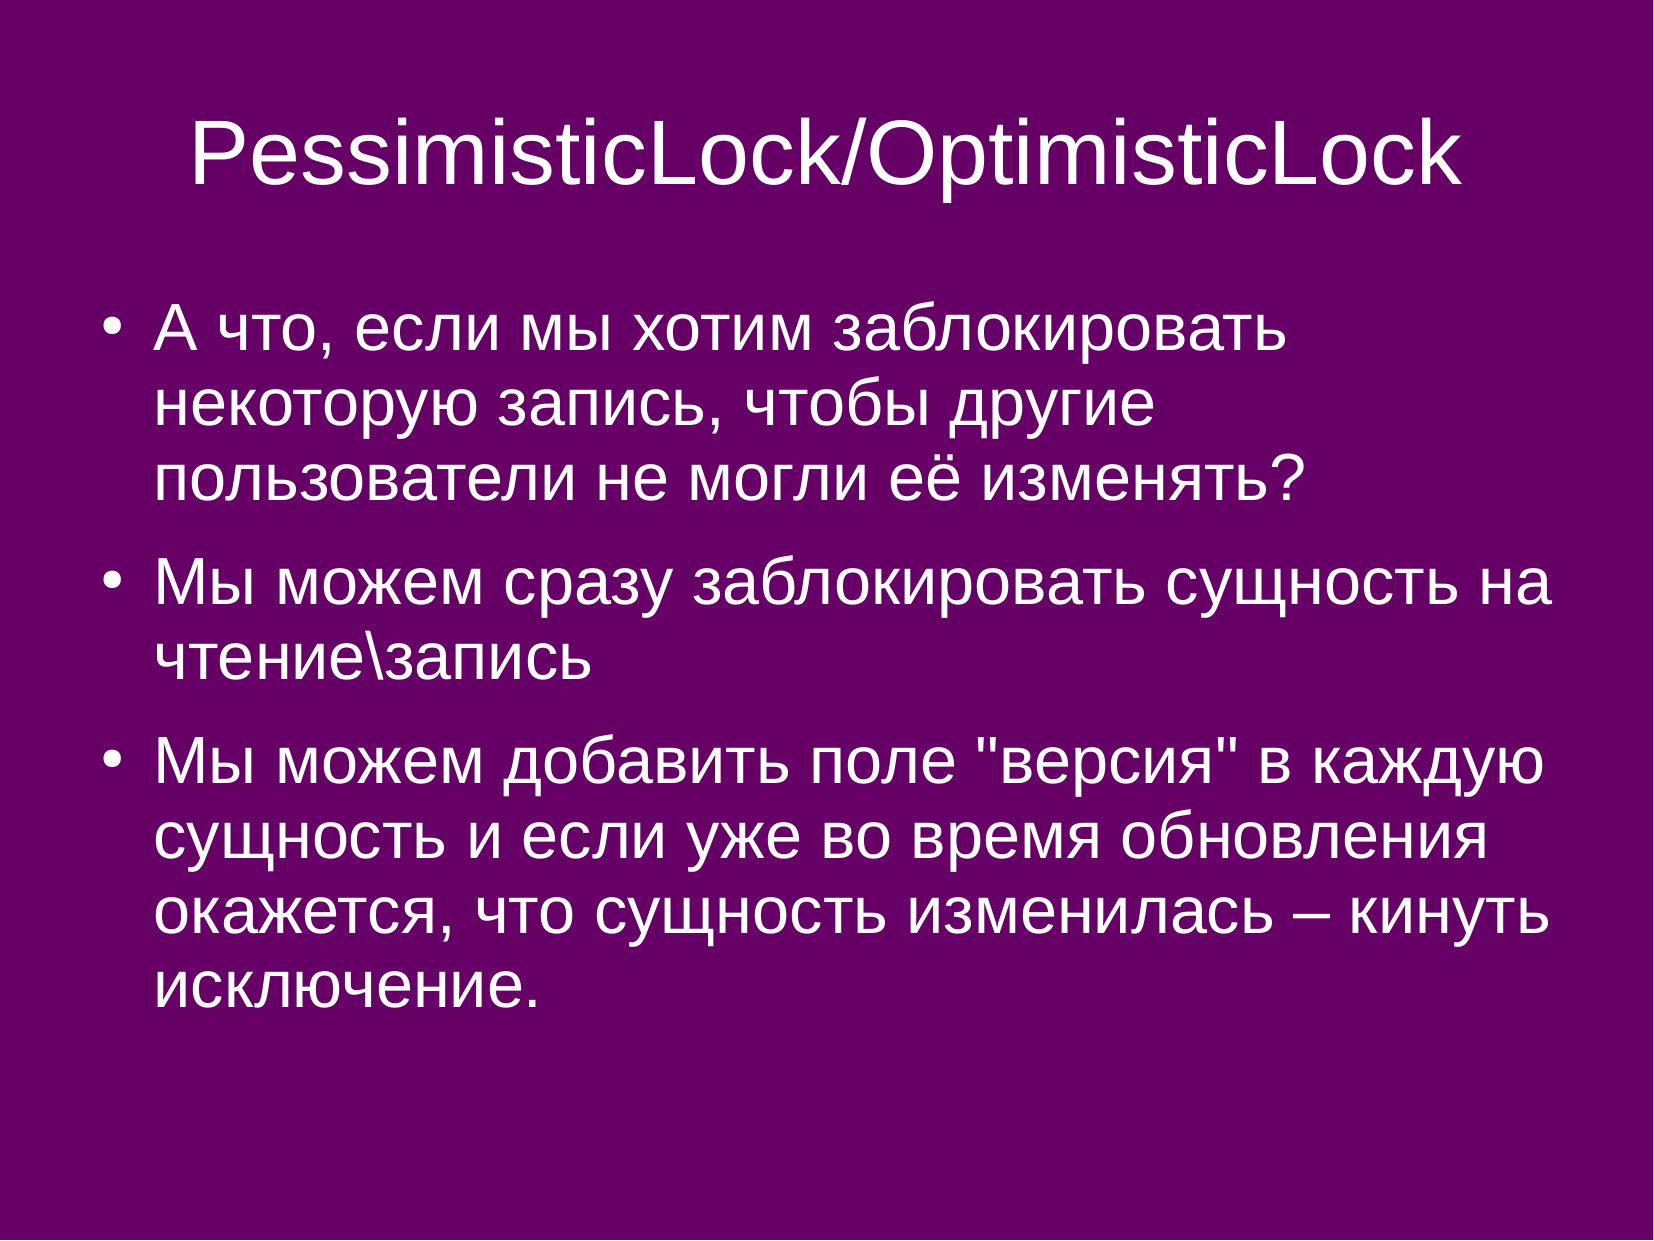

# PessimisticLock/OptimisticLock
А что, если мы хотим заблокировать некоторую запись, чтобы другие пользователи не могли её изменять?
Мы можем сразу заблокировать сущность на чтение\запись
Мы можем добавить поле "версия" в каждую сущность и если уже во время обновления окажется, что сущность изменилась – кинуть исключение.